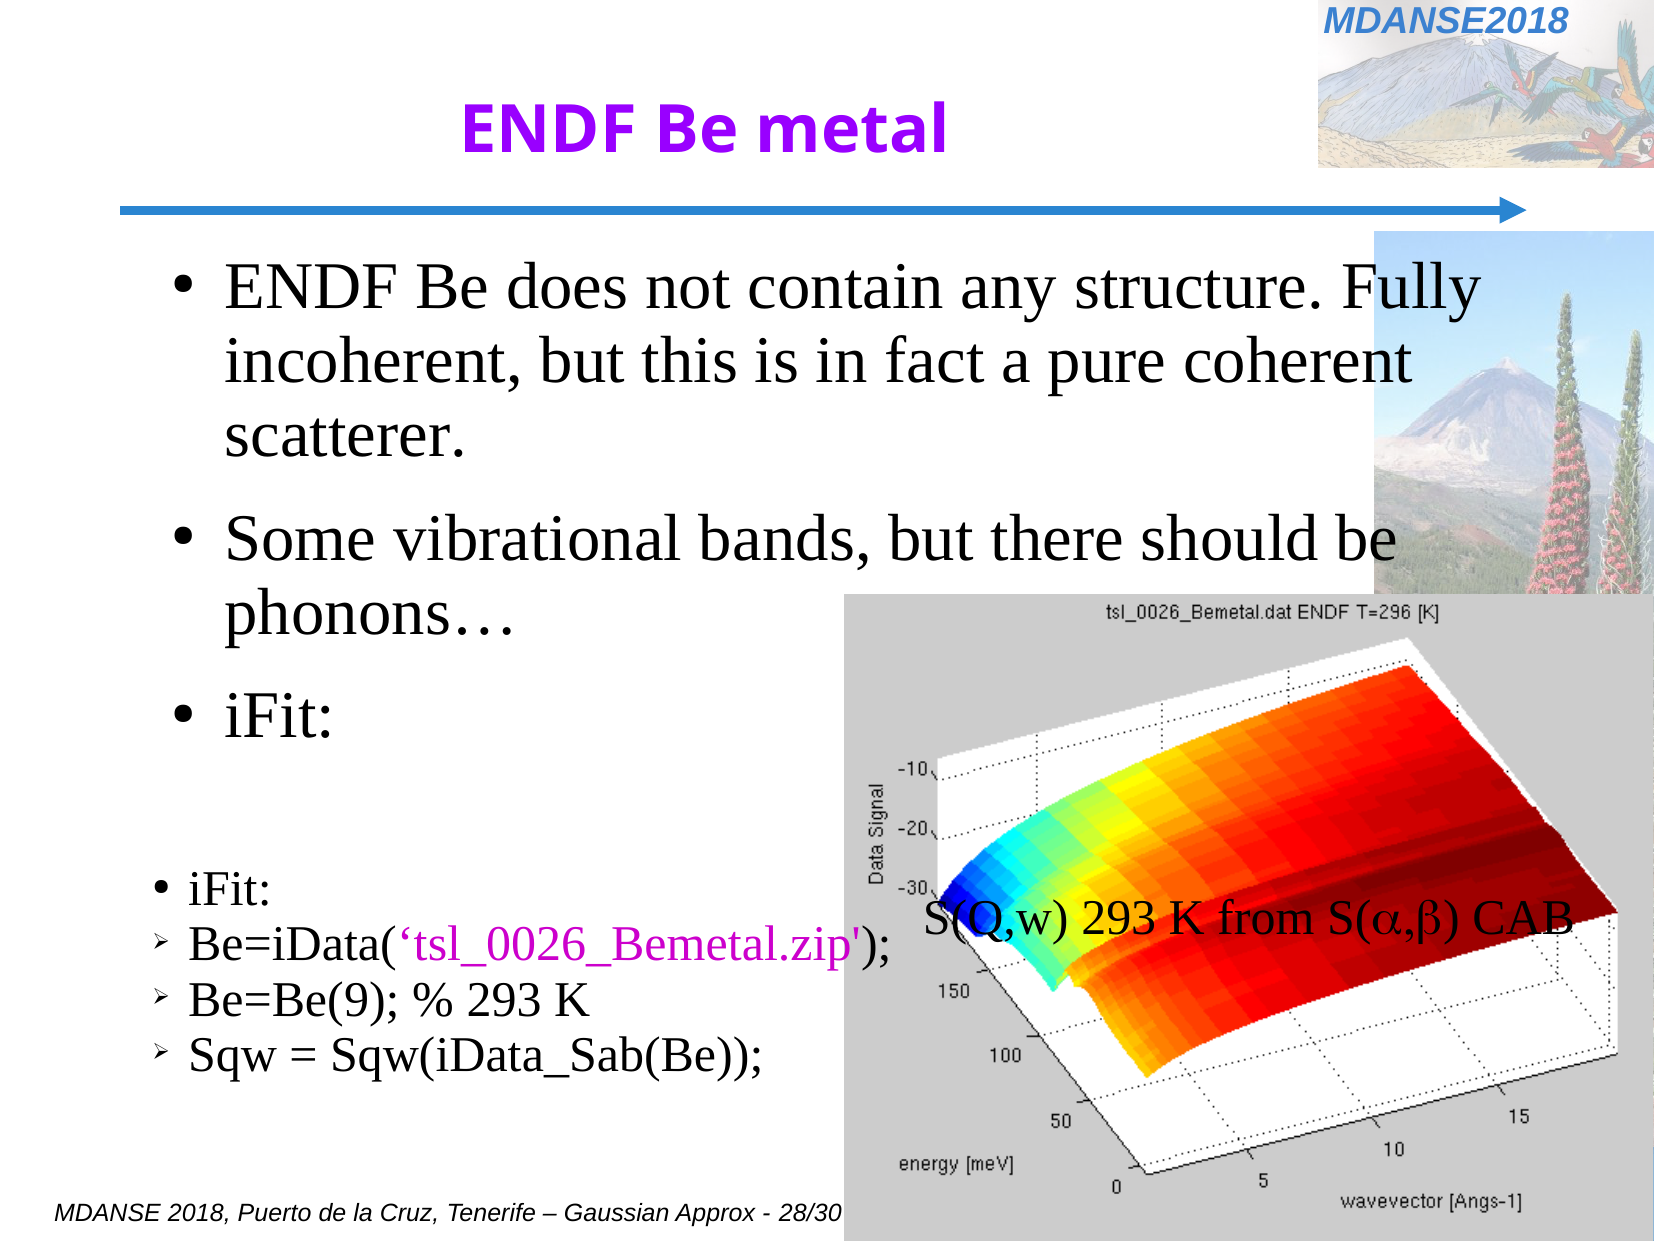

# ENDF Be metal
ENDF Be does not contain any structure. Fully incoherent, but this is in fact a pure coherent scatterer.
Some vibrational bands, but there should be phonons…
iFit:
S(Q,w) 293 K from S(a,b) CAB
iFit:
Be=iData(‘tsl_0026_Bemetal.zip');
Be=Be(9); % 293 K
Sqw = Sqw(iData_Sab(Be));